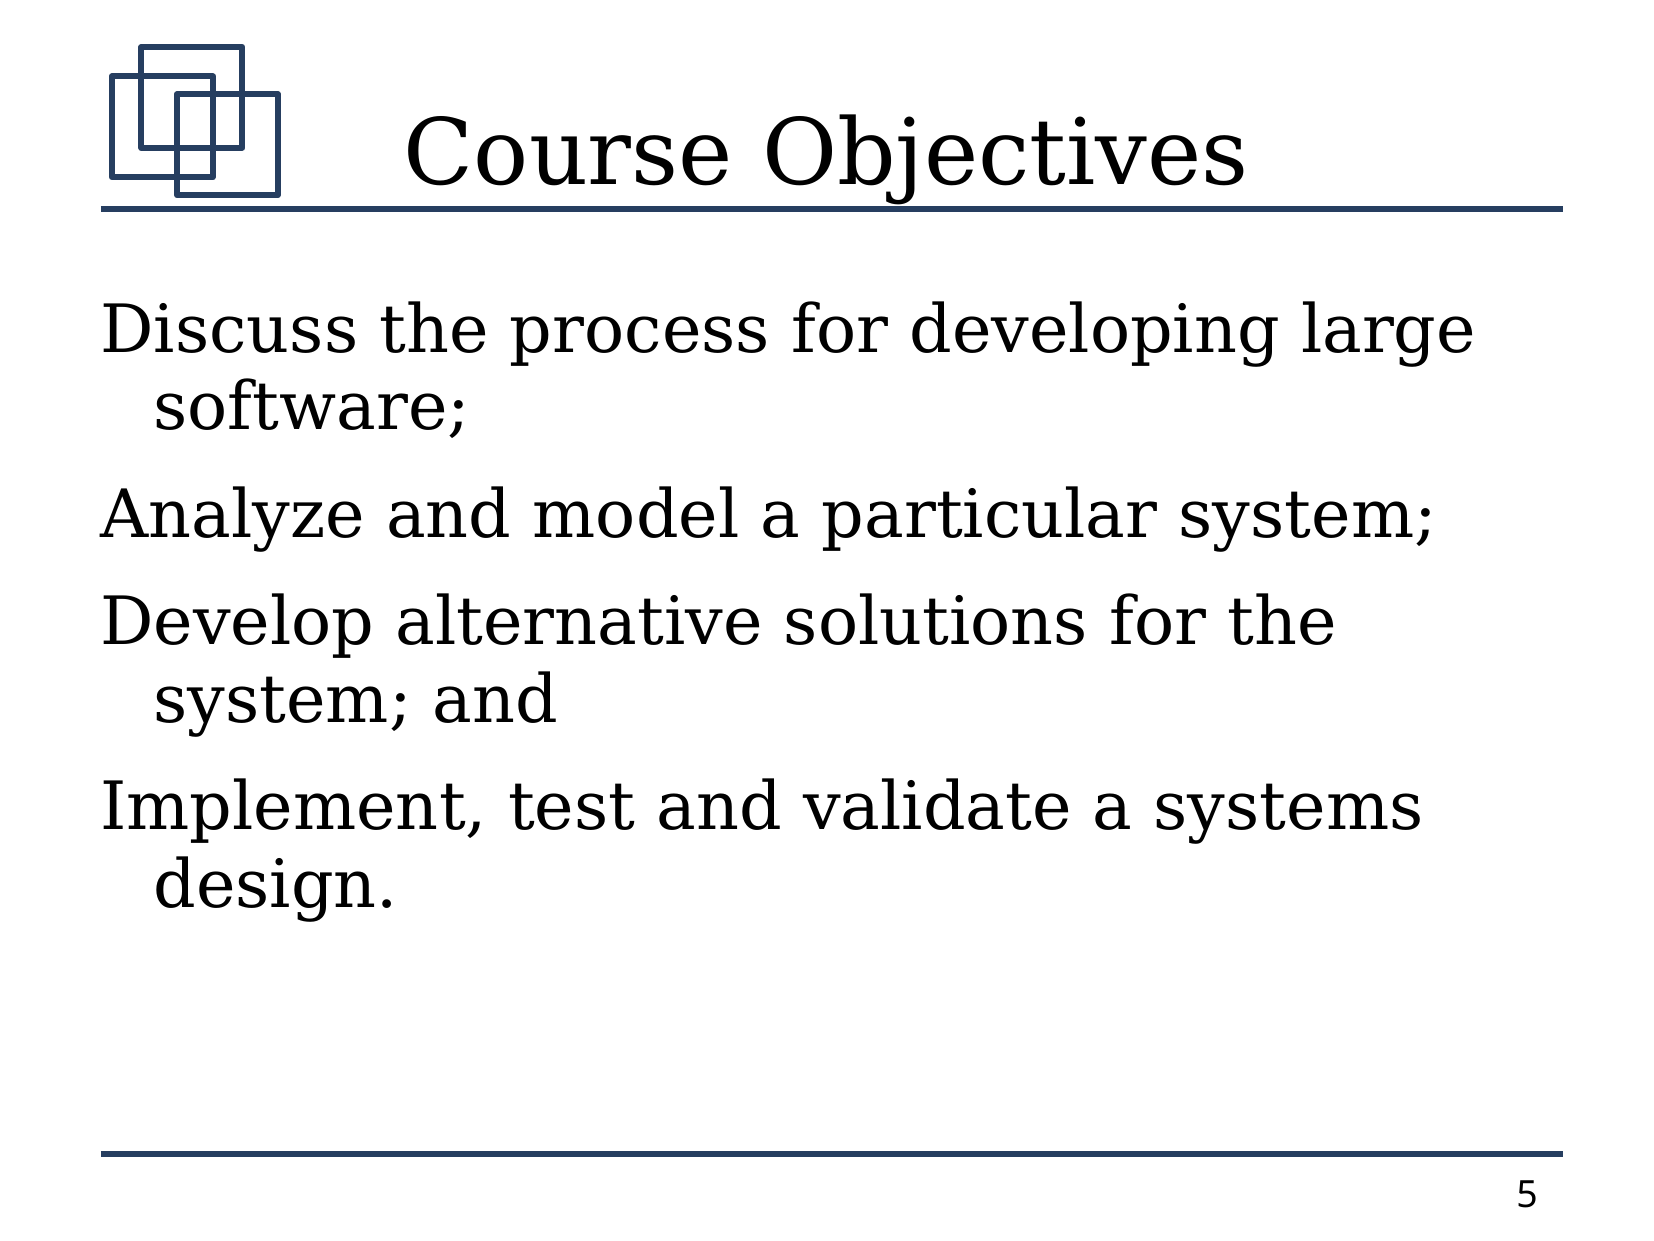

# Course Objectives
Discuss the process for developing large software;
Analyze and model a particular system;
Develop alternative solutions for the system; and
Implement, test and validate a systems design.